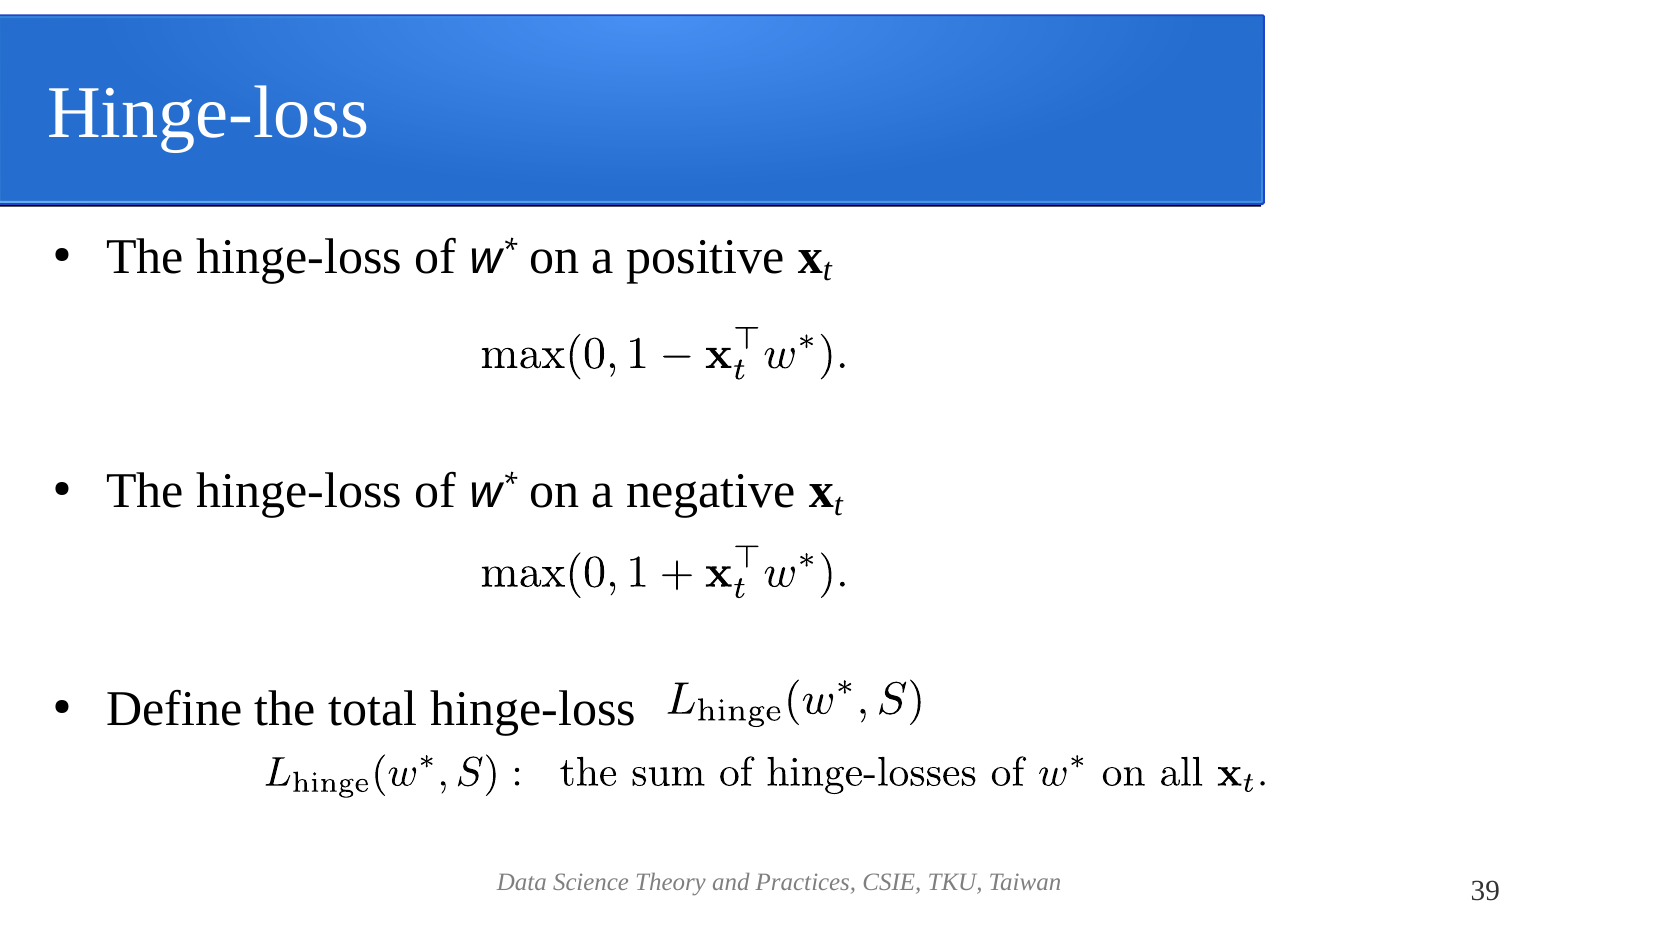

# Hinge-loss
The hinge-loss of w* on a positive xt
The hinge-loss of w* on a negative xt
Define the total hinge-loss
Data Science Theory and Practices, CSIE, TKU, Taiwan
39